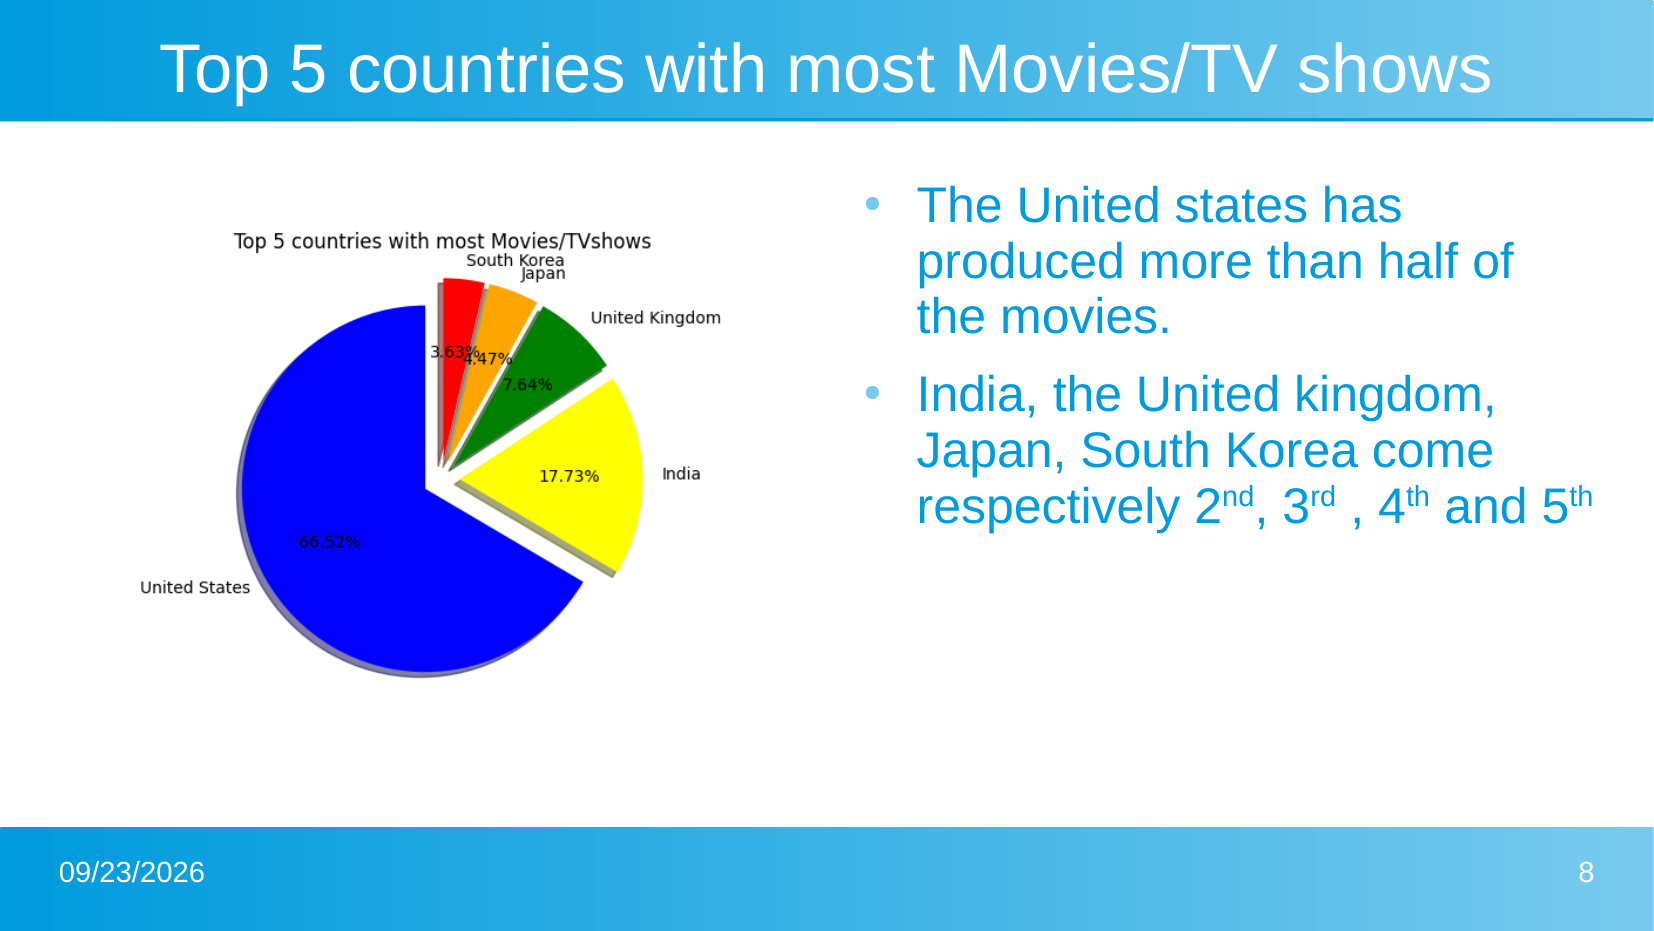

# Top 5 countries with most Movies/TV shows
The United states has produced more than half of the movies.
India, the United kingdom, Japan, South Korea come respectively 2nd, 3rd , 4th and 5th
8